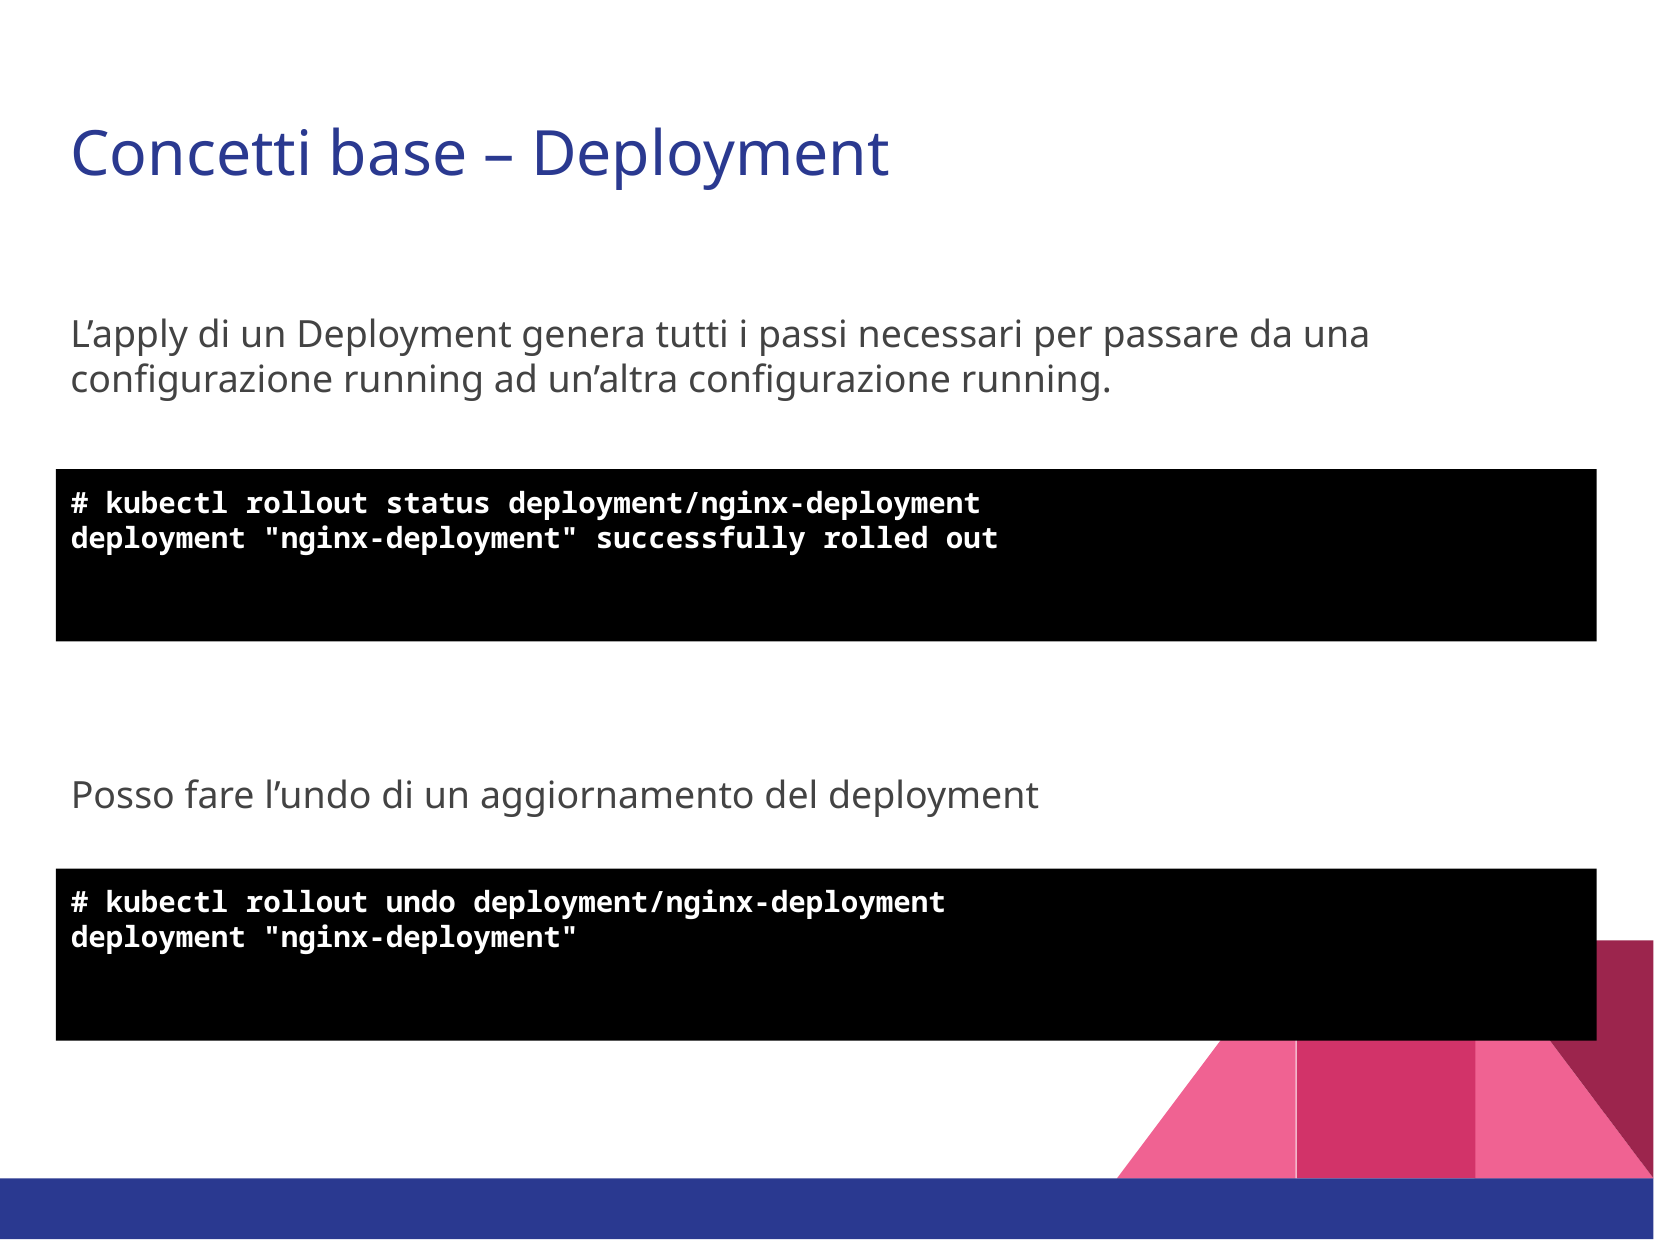

# Concetti base – Deployment
L’apply di un Deployment genera tutti i passi necessari per passare da una configurazione running ad un’altra configurazione running.
# kubectl rollout status deployment/nginx-deployment
deployment "nginx-deployment" successfully rolled out
Posso fare l’undo di un aggiornamento del deployment
# kubectl rollout undo deployment/nginx-deployment
deployment "nginx-deployment"